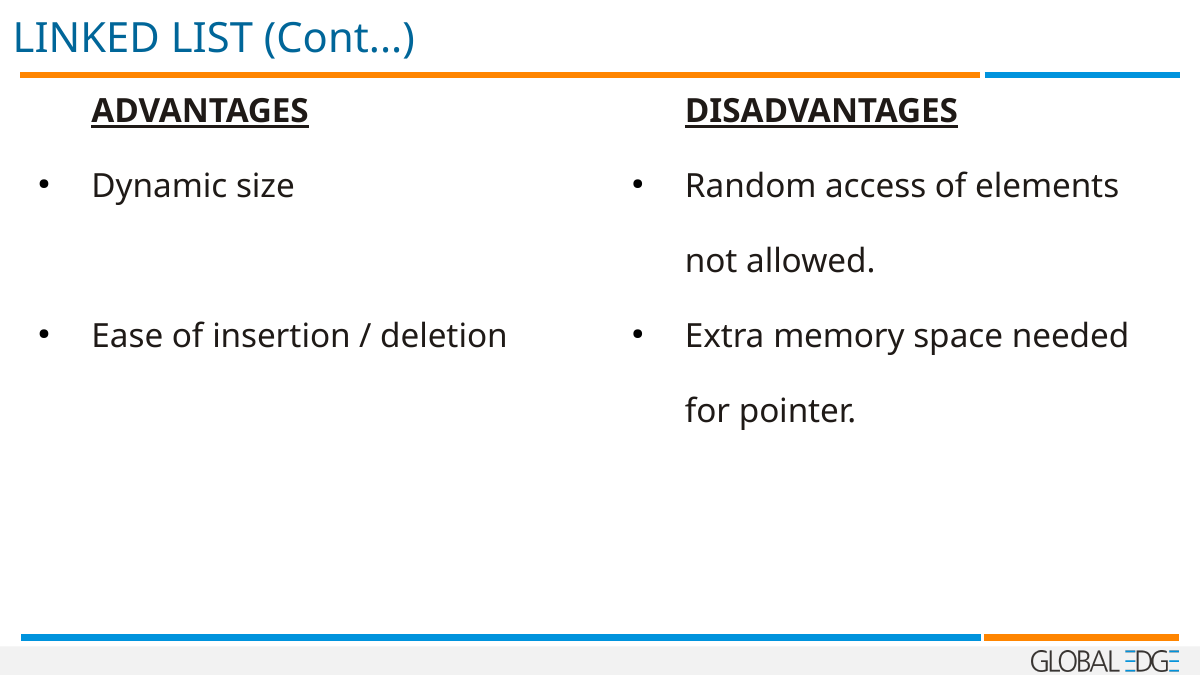

# LINKED LIST (Cont...)
ADVANTAGES
Dynamic size
Ease of insertion / deletion
DISADVANTAGES
Random access of elements
not allowed.
Extra memory space needed
for pointer.